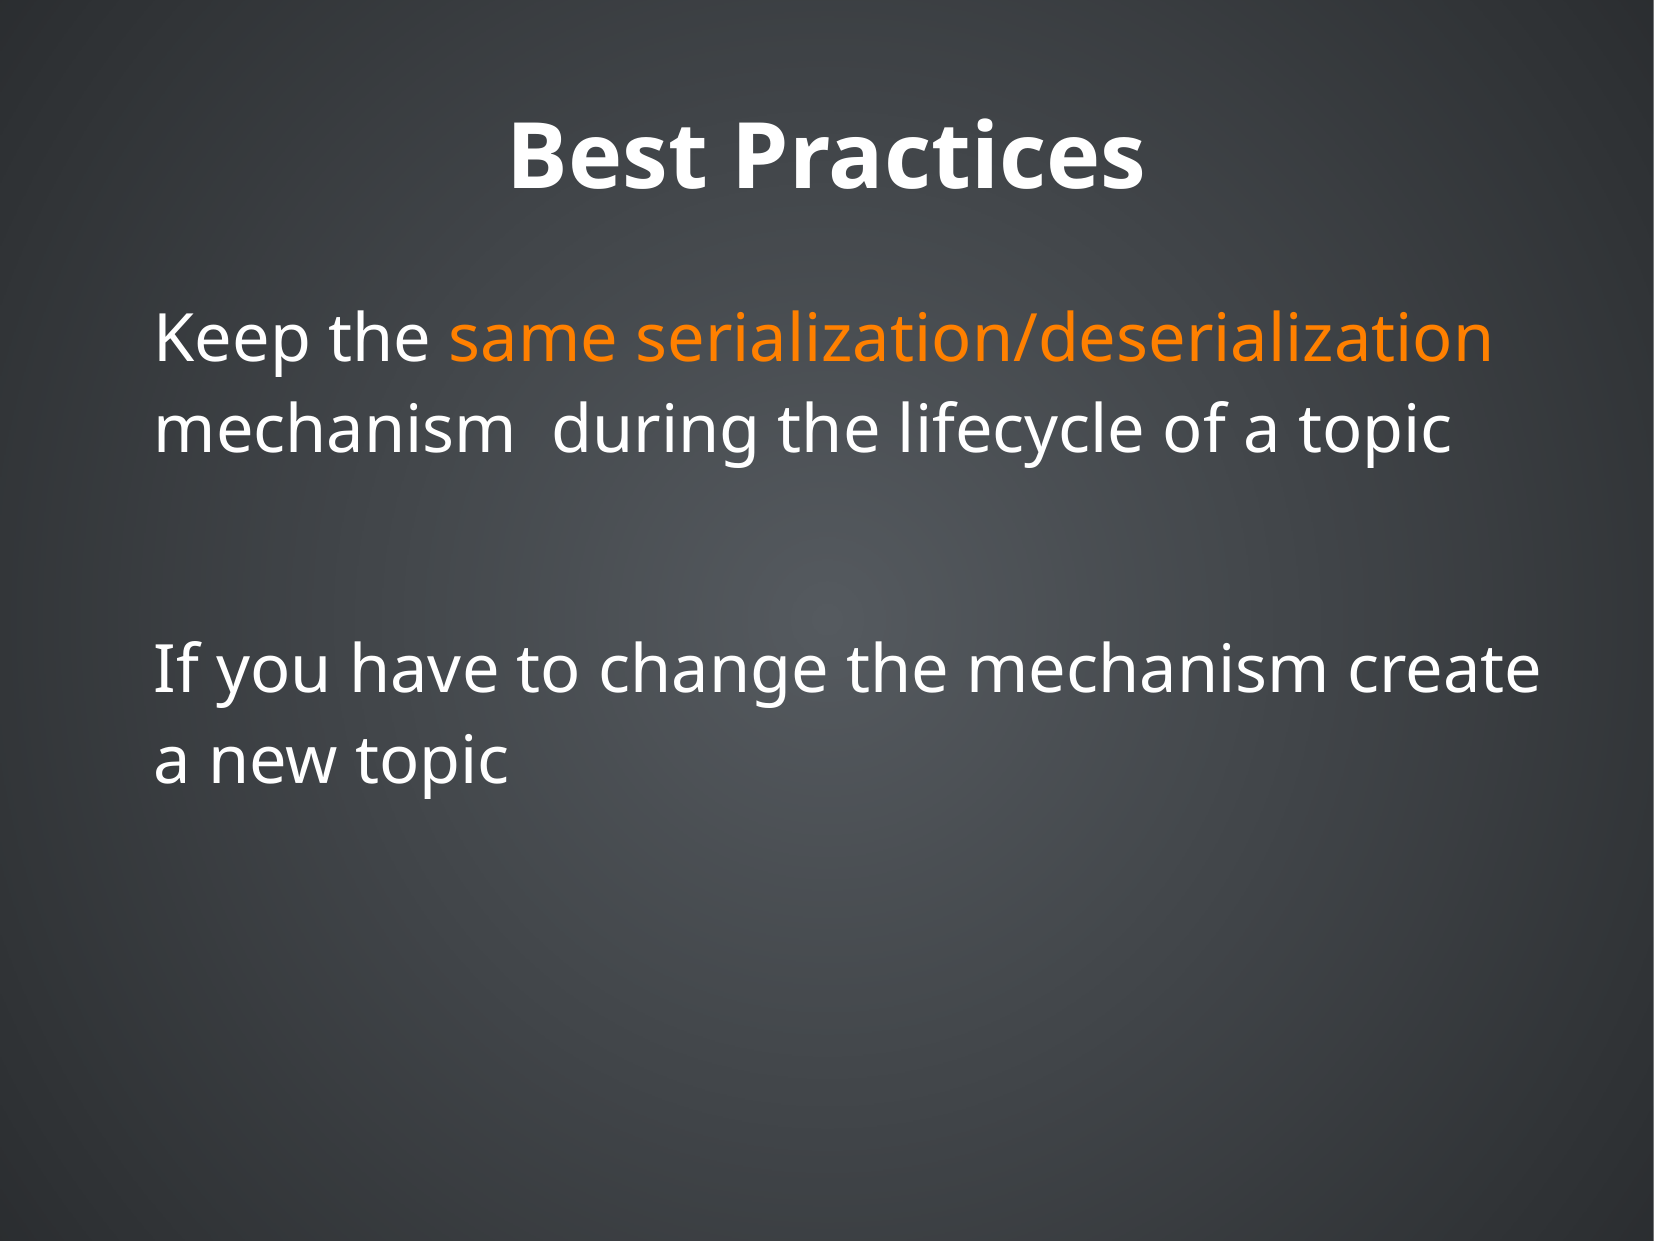

# Best Practices
Keep the same serialization/deserialization mechanism during the lifecycle of a topic
If you have to change the mechanism create a new topic